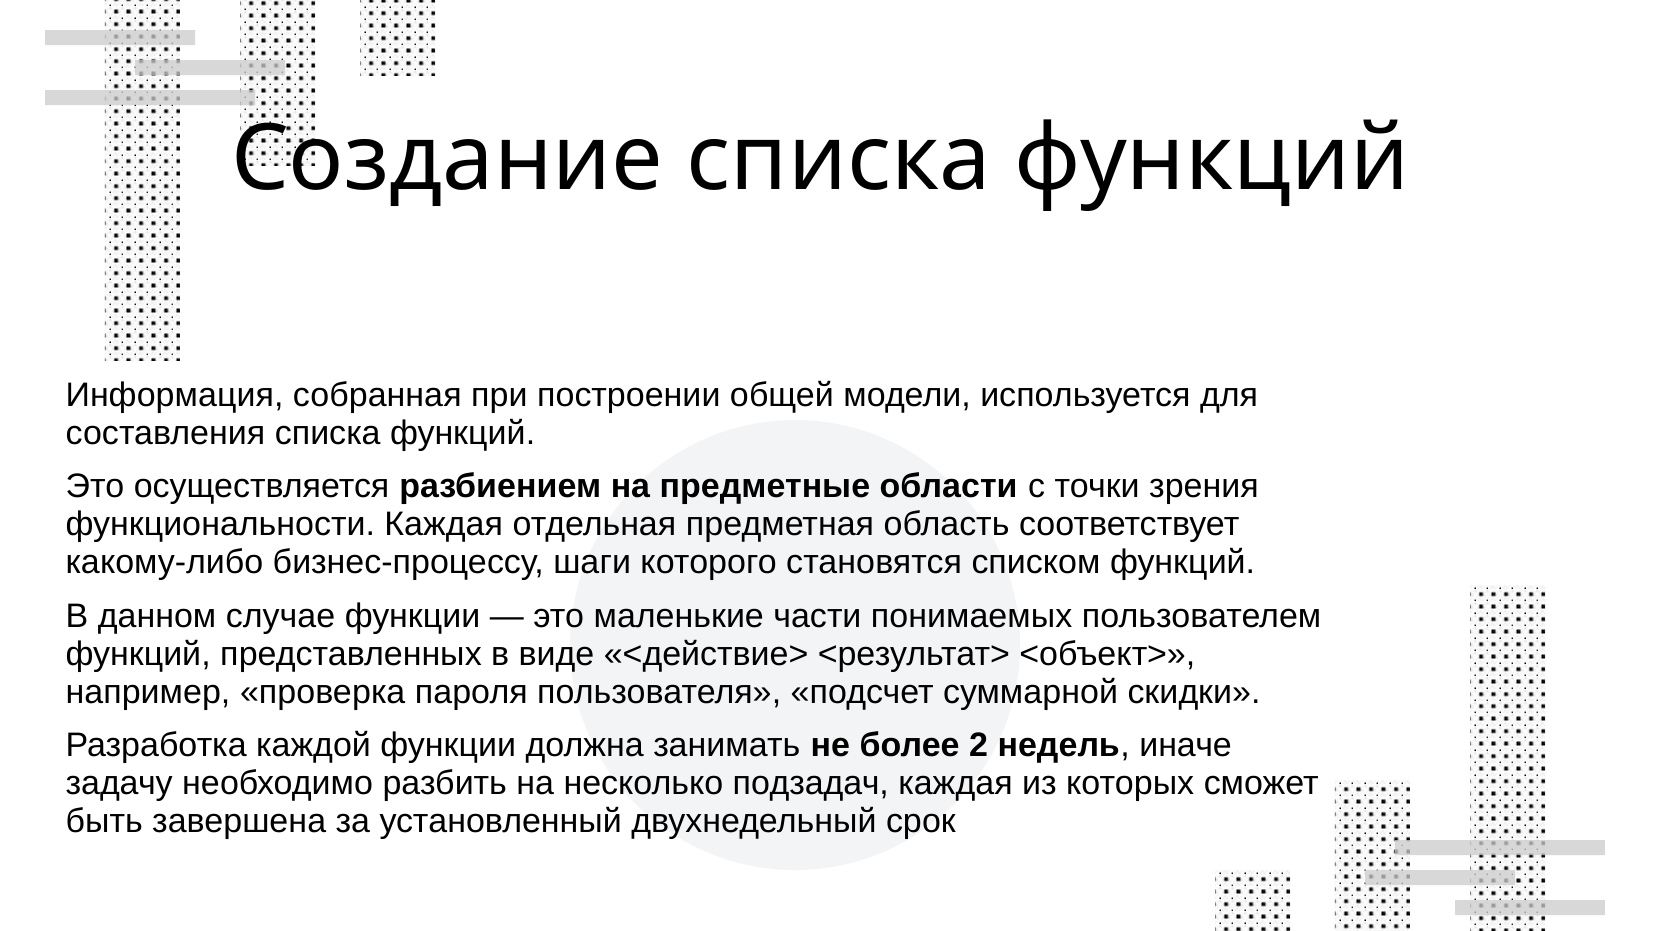

# Создание списка функций
Информация, собранная при построении общей модели, используется для составления списка функций.
Это осуществляется разбиением на предметные области с точки зрения функциональности. Каждая отдельная предметная область соответствует какому-либо бизнес-процессу, шаги которого становятся списком функций.
В данном случае функции — это маленькие части понимаемых пользователем функций, представленных в виде «<действие> <результат> <объект>», например, «проверка пароля пользователя», «подсчет суммарной скидки».
Разработка каждой функции должна занимать не более 2 недель, иначе задачу необходимо разбить на несколько подзадач, каждая из которых сможет быть завершена за установленный двухнедельный срок